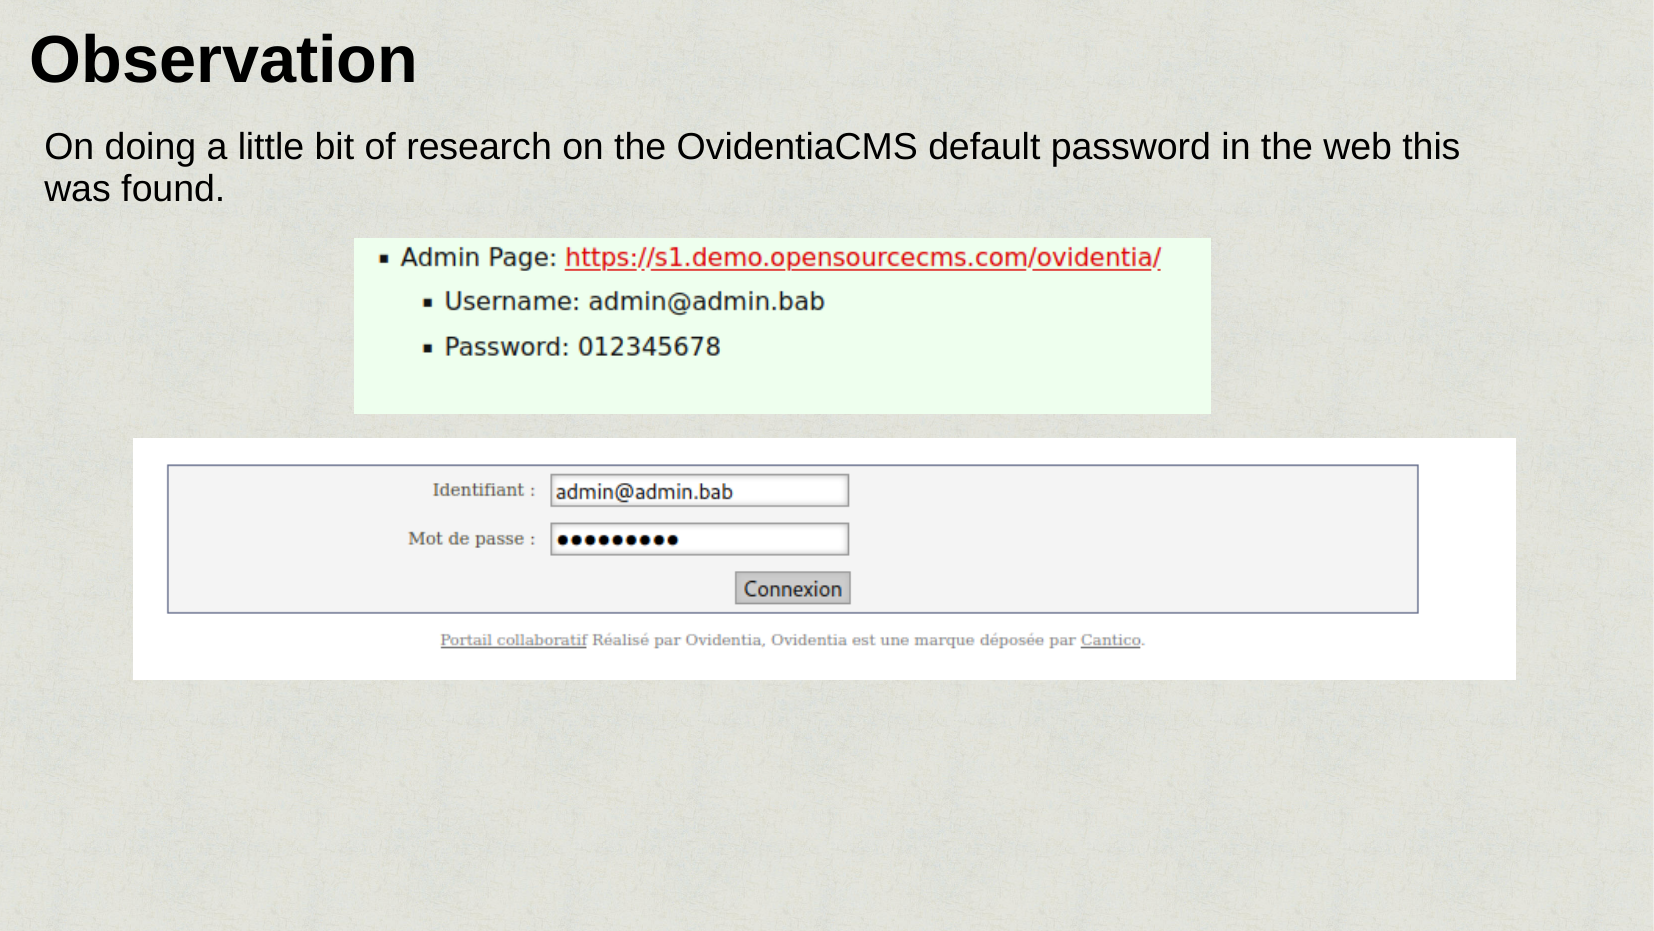

# Observation
On doing a little bit of research on the OvidentiaCMS default password in the web this was found.